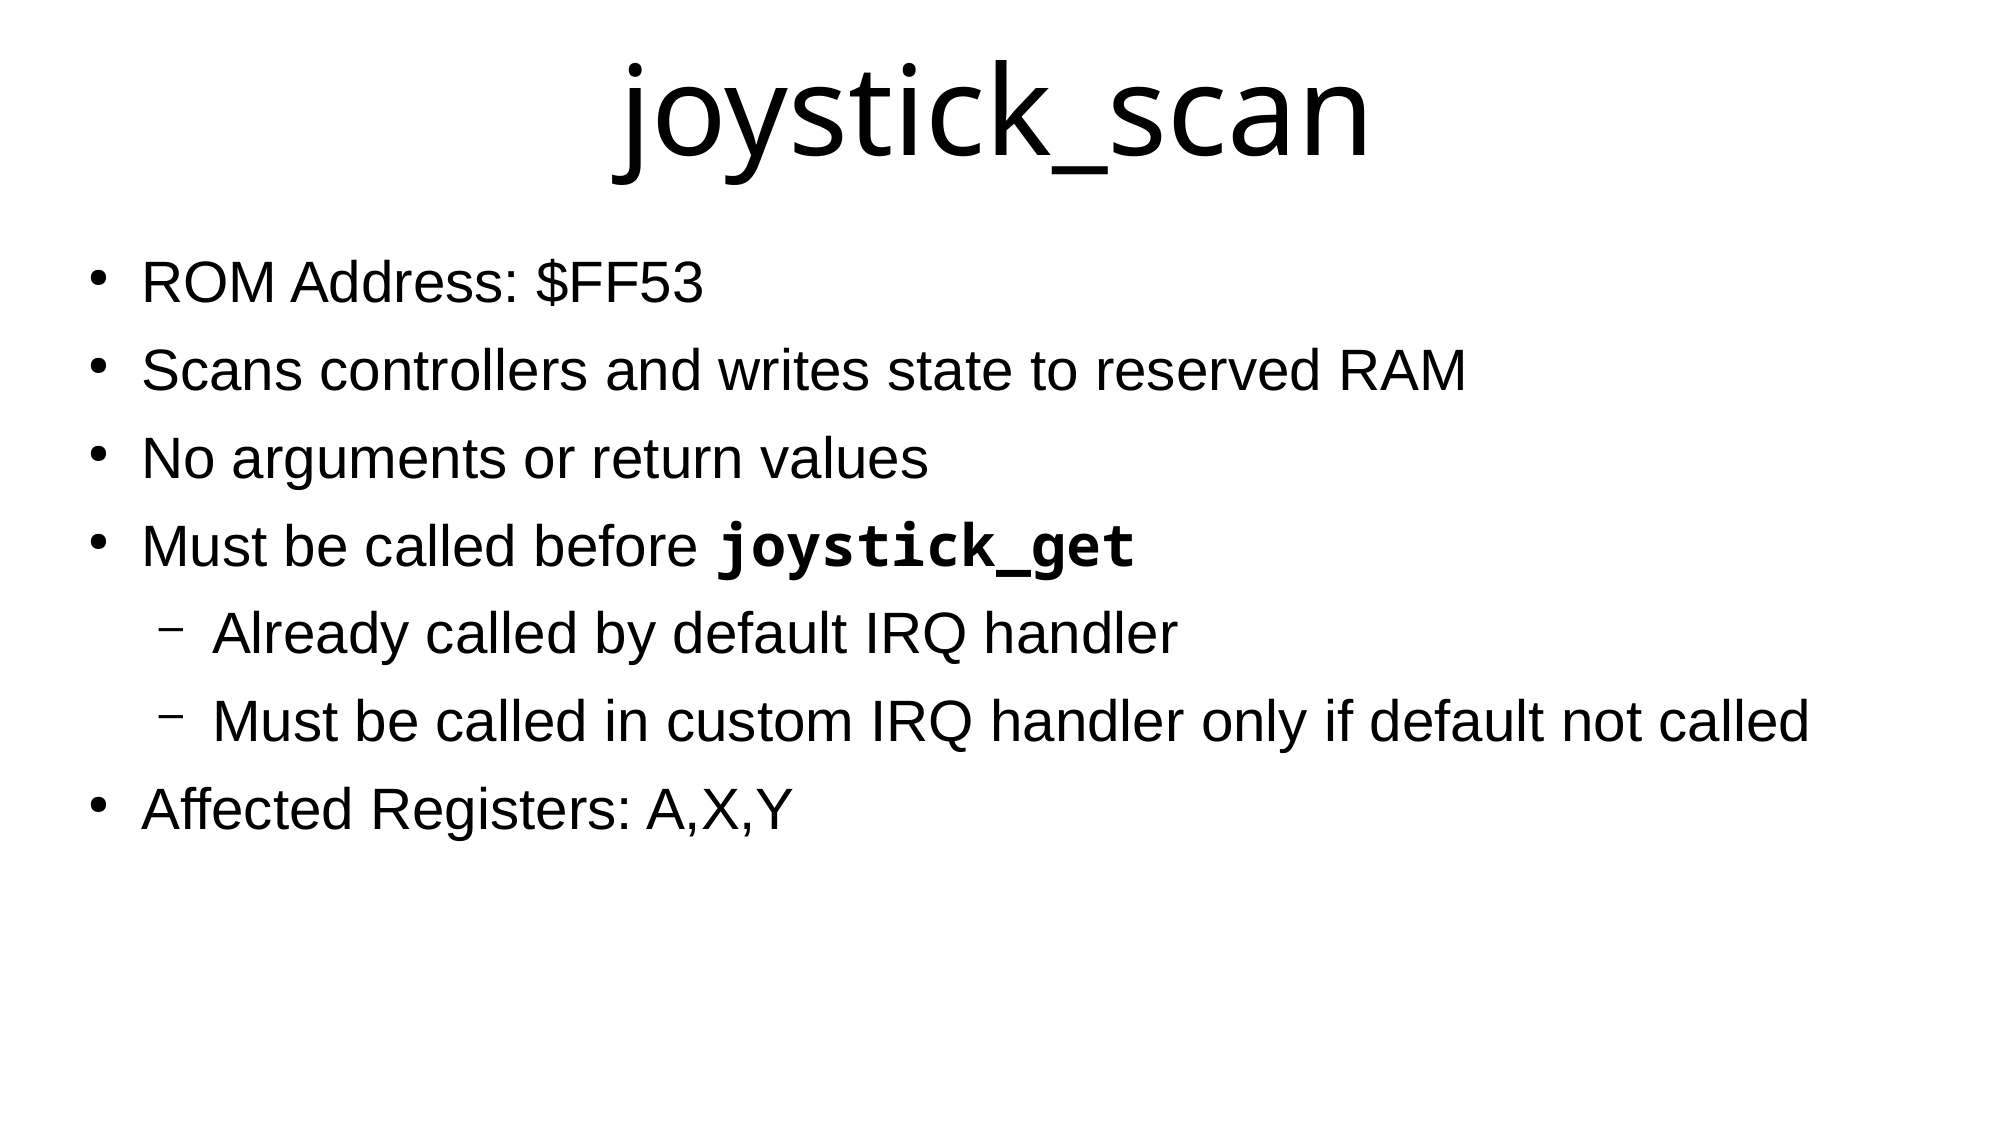

joystick_scan
# ROM Address: $FF53
Scans controllers and writes state to reserved RAM
No arguments or return values
Must be called before joystick_get
Already called by default IRQ handler
Must be called in custom IRQ handler only if default not called
Affected Registers: A,X,Y